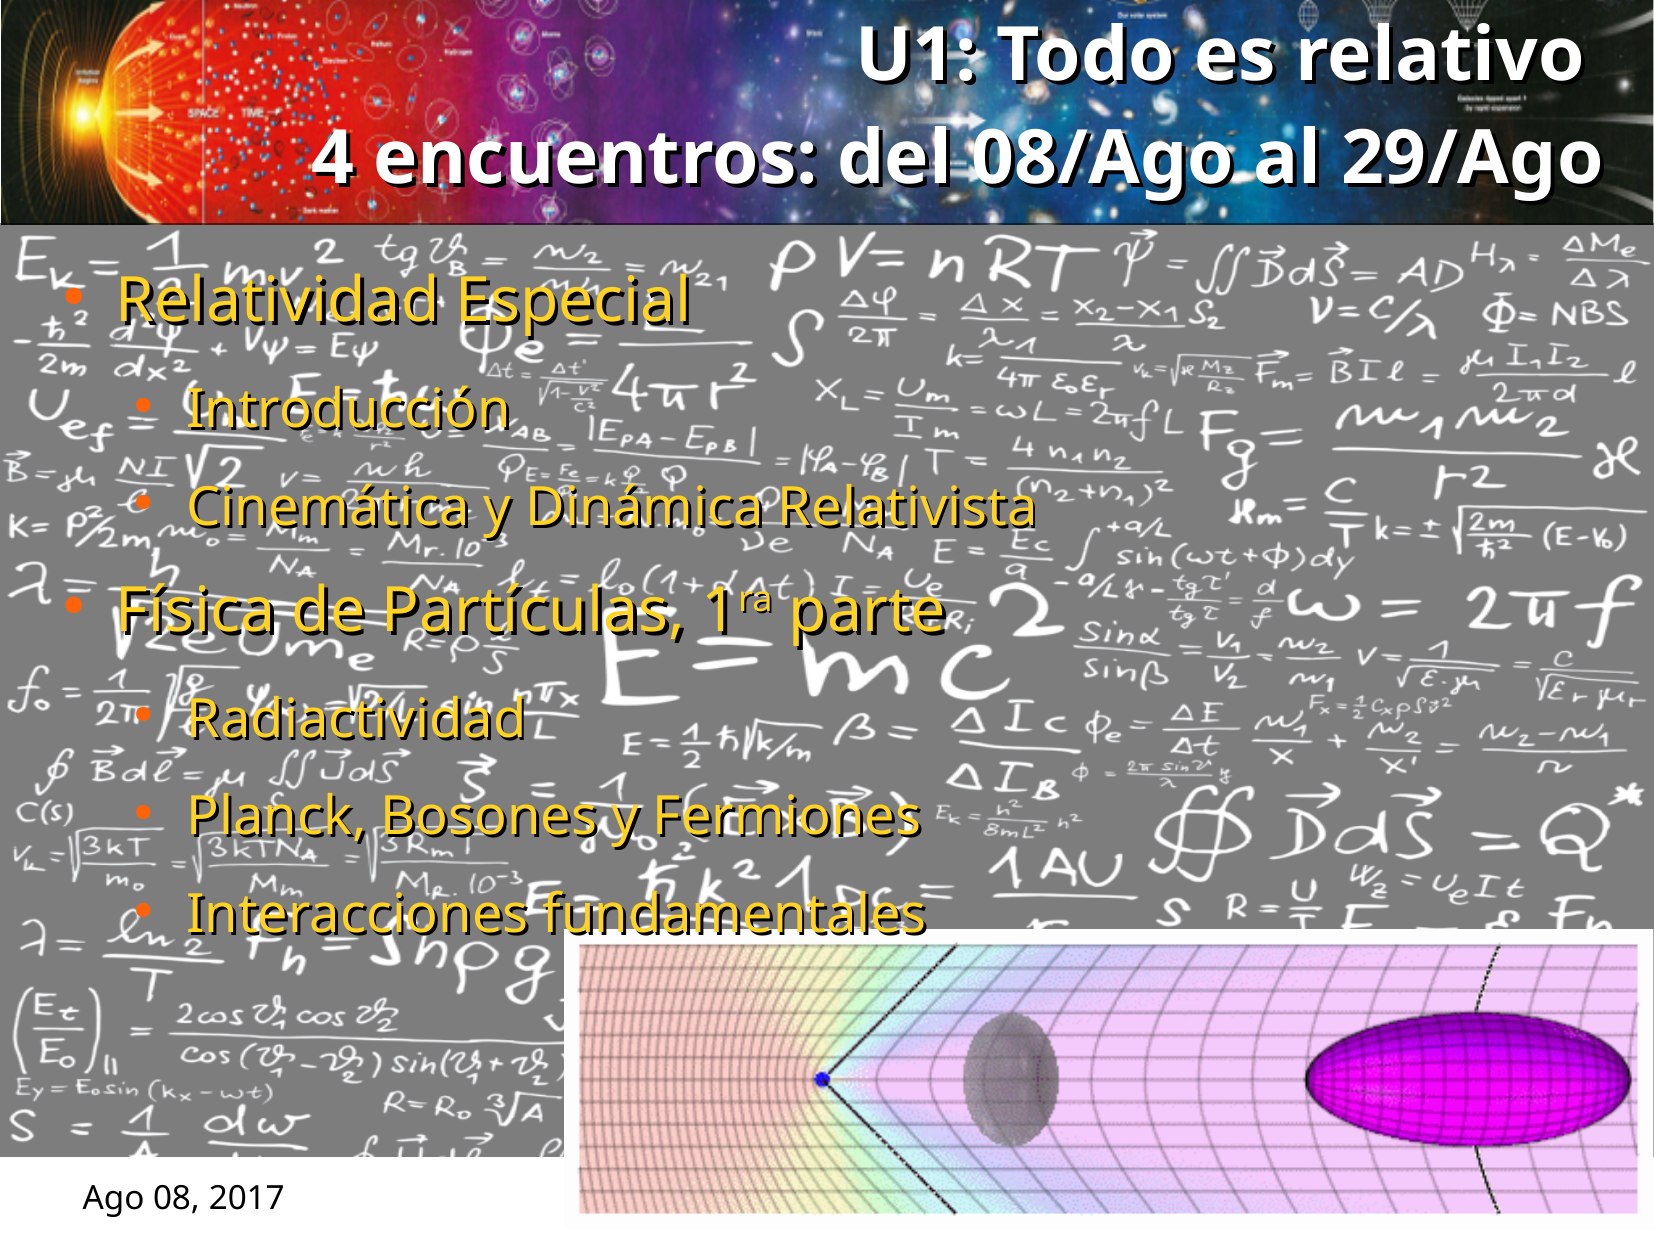

# U1: Todo es relativo 4 encuentros: del 08/Ago al 29/Ago
Relatividad Especial
Introducción
Cinemática y Dinámica Relativista
Física de Partículas, 1ra parte
Radiactividad
Planck, Bosones y Fermiones
Interacciones fundamentales
Ago 08, 2017
H. Asorey - IPAC 2017 - C01
11